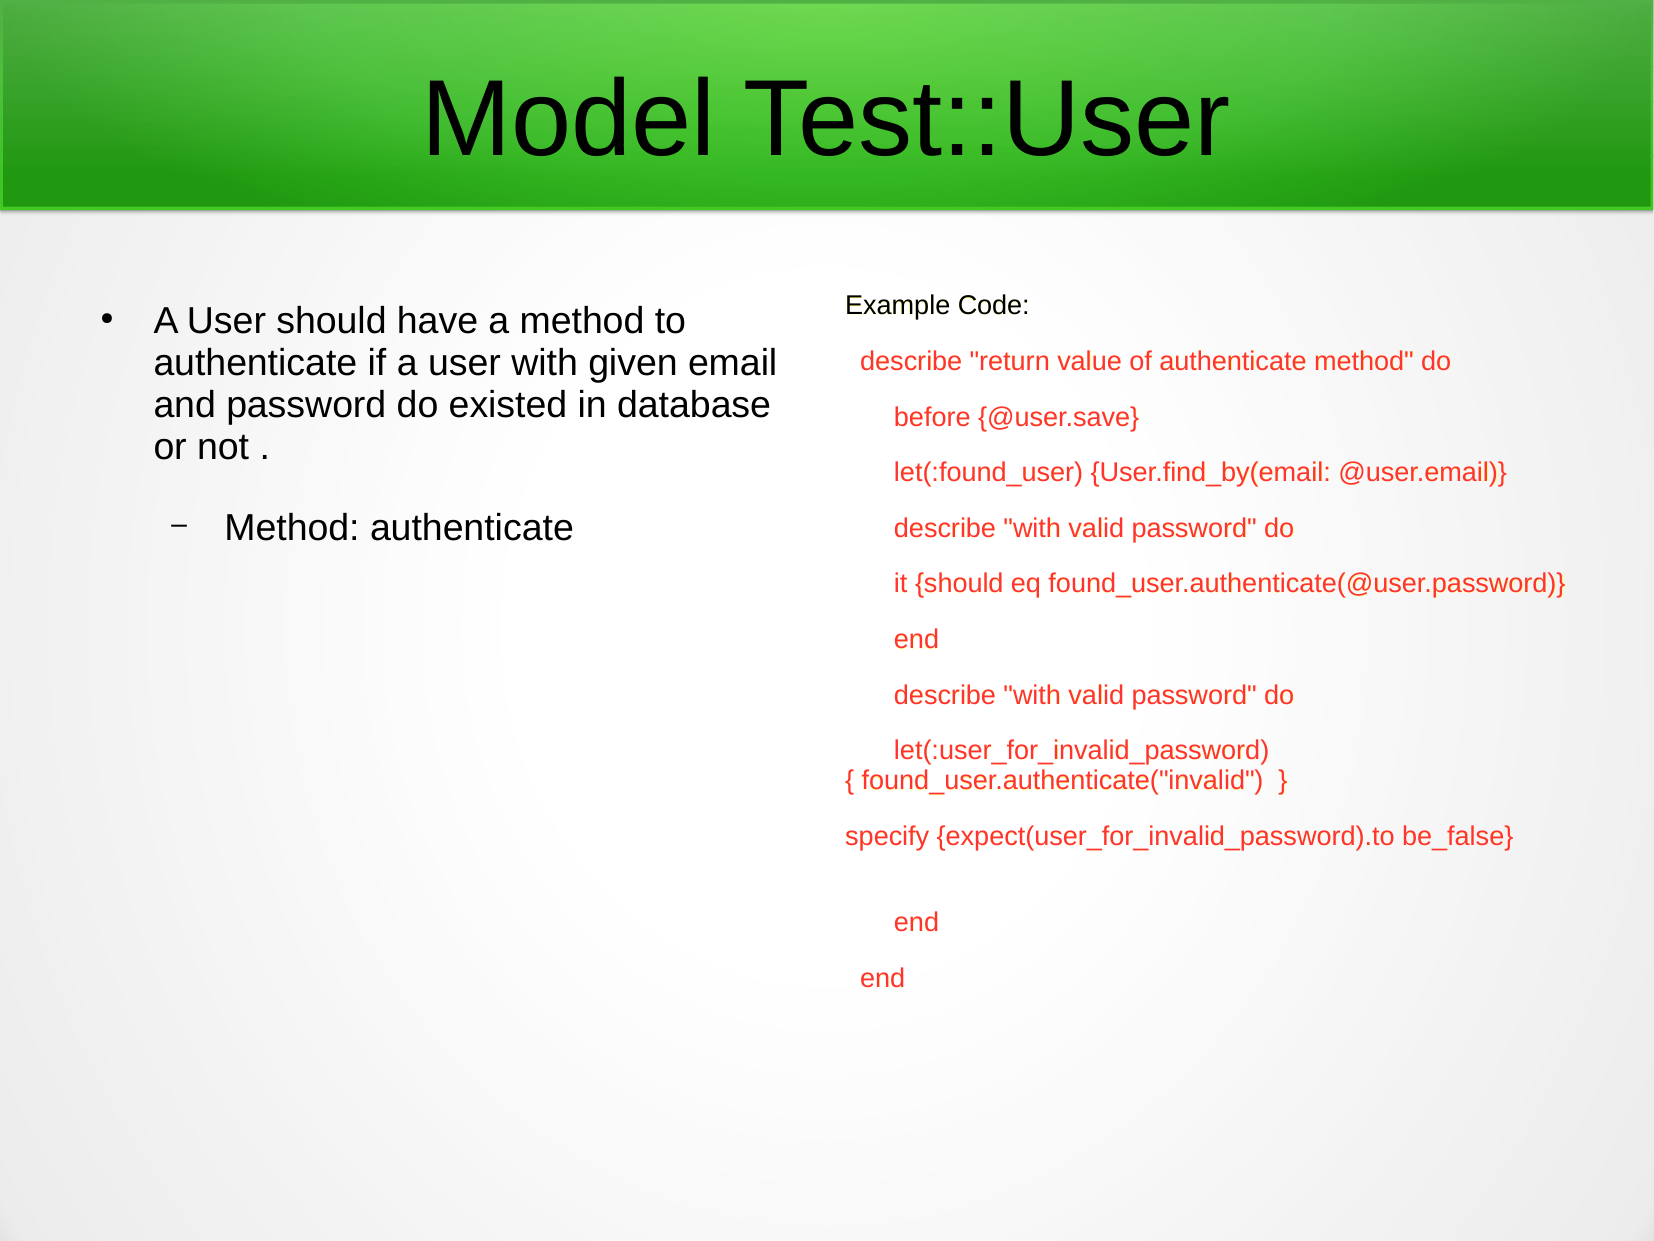

# Model Test::User
Example Code:
 describe "return value of authenticate method" do
 	before {@user.save}
 	let(:found_user) {User.find_by(email: @user.email)}
 	describe "with valid password" do
 		it {should eq found_user.authenticate(@user.password)}
 	end
 	describe "with valid password" do
 		let(:user_for_invalid_password) { found_user.authenticate("invalid") }
specify {expect(user_for_invalid_password).to be_false}
 	end
 end
A User should have a method to authenticate if a user with given email and password do existed in database or not .
Method: authenticate